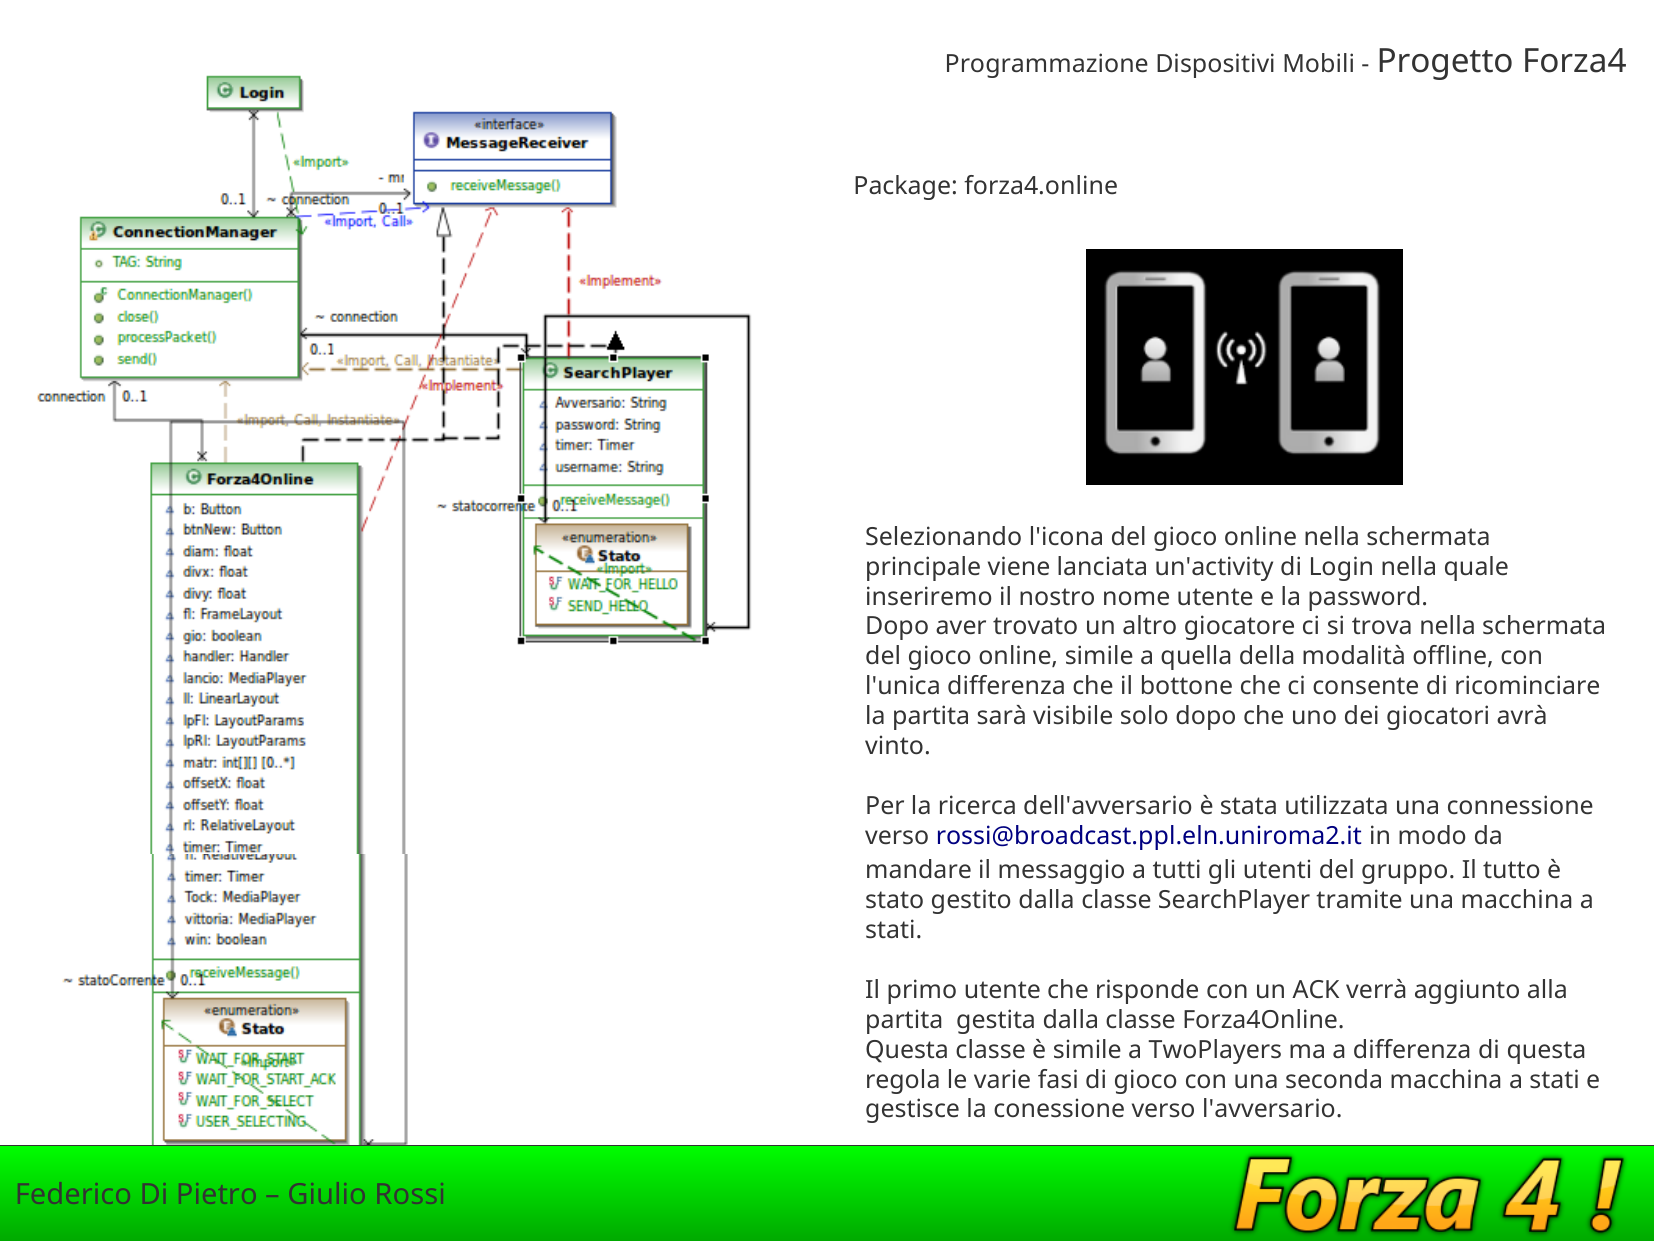

Programmazione Dispositivi Mobili - Progetto Forza4
Package: forza4.online
Selezionando l'icona del gioco online nella schermata principale viene lanciata un'activity di Login nella quale inseriremo il nostro nome utente e la password.
Dopo aver trovato un altro giocatore ci si trova nella schermata del gioco online, simile a quella della modalità offline, con l'unica differenza che il bottone che ci consente di ricominciare la partita sarà visibile solo dopo che uno dei giocatori avrà vinto.
Per la ricerca dell'avversario è stata utilizzata una connessione verso rossi@broadcast.ppl.eln.uniroma2.it in modo da mandare il messaggio a tutti gli utenti del gruppo. Il tutto è stato gestito dalla classe SearchPlayer tramite una macchina a stati.
Il primo utente che risponde con un ACK verrà aggiunto alla partita gestita dalla classe Forza4Online.
Questa classe è simile a TwoPlayers ma a differenza di questa regola le varie fasi di gioco con una seconda macchina a stati e gestisce la conessione verso l'avversario.
Federico Di Pietro – Giulio Rossi